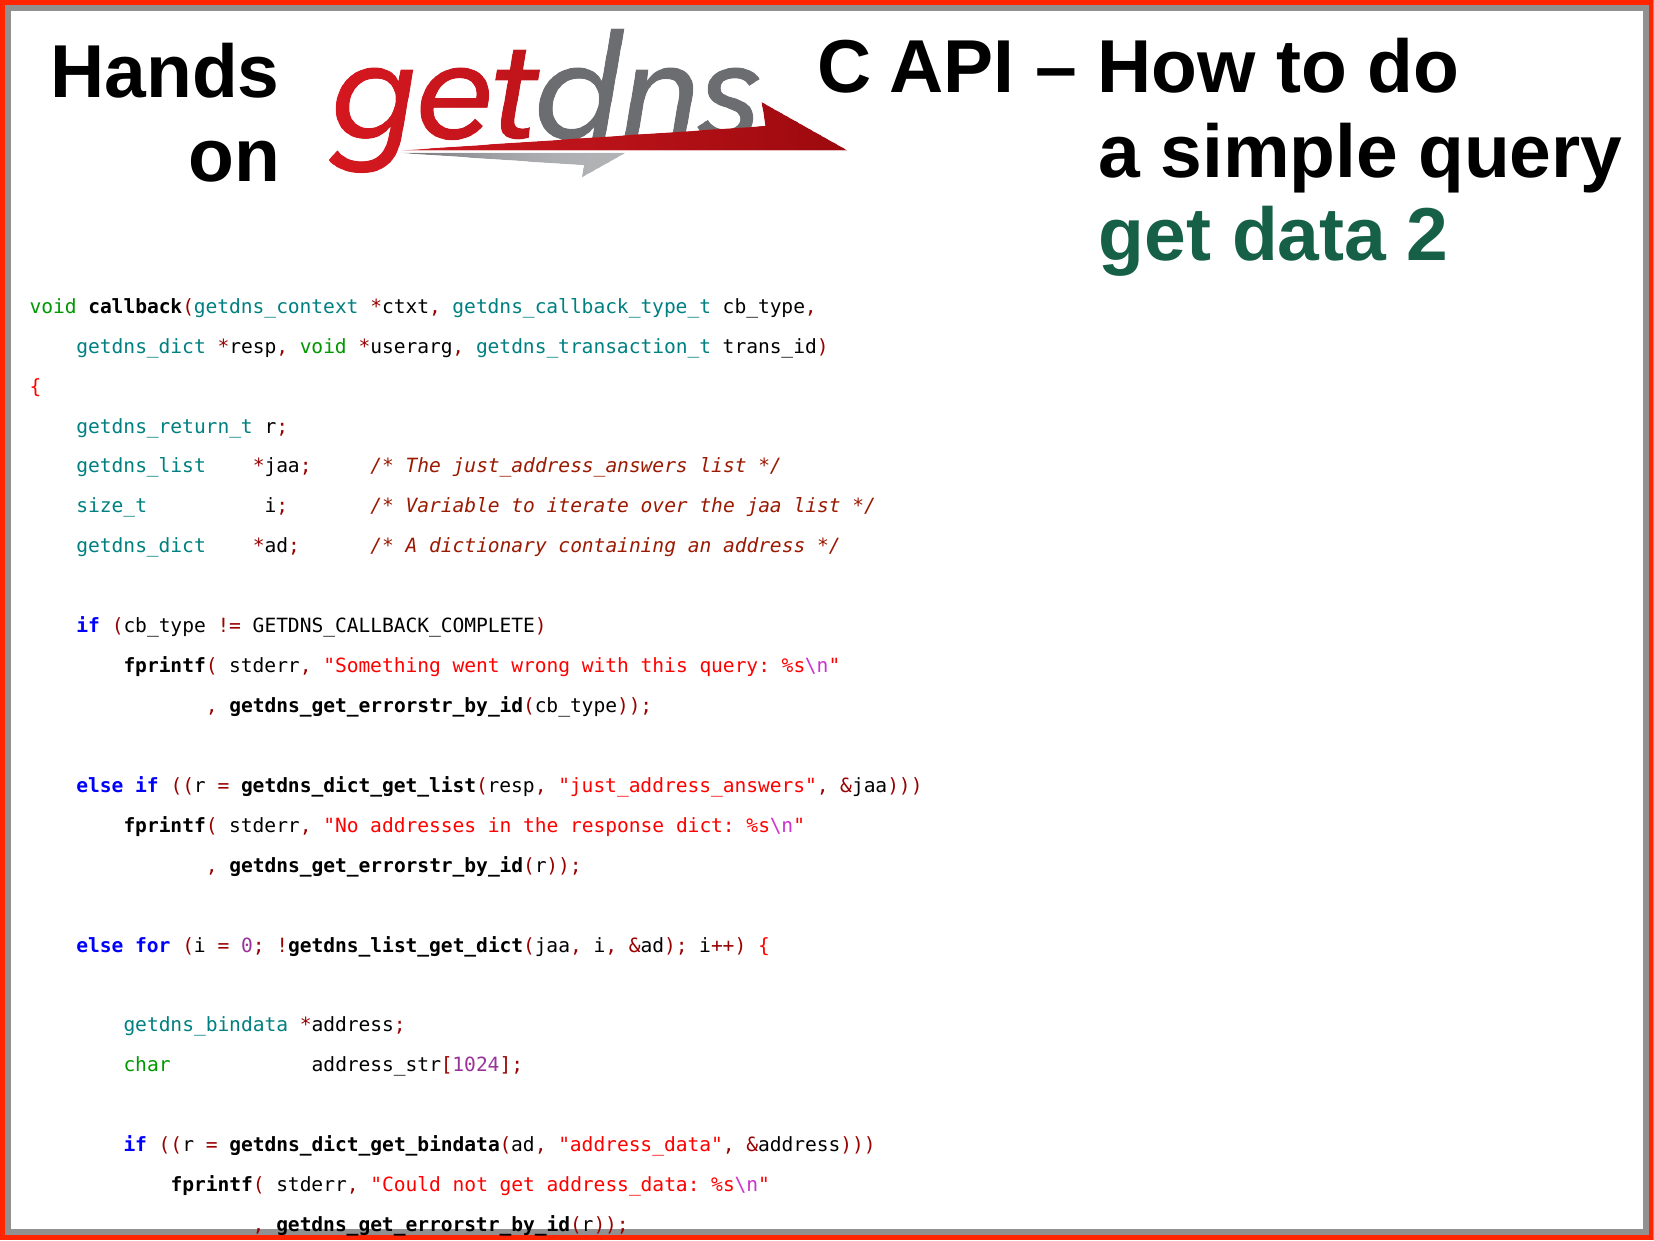

Hands on
C API – How to do
	 a simple query
get data 2
# void callback(getdns_context *ctxt, getdns_callback_type_t cb_type,
 getdns_dict *resp, void *userarg, getdns_transaction_t trans_id)
{
 getdns_return_t r;
 getdns_list *jaa; /* The just_address_answers list */
 size_t i; /* Variable to iterate over the jaa list */
 getdns_dict *ad; /* A dictionary containing an address */
 if (cb_type != GETDNS_CALLBACK_COMPLETE)
 fprintf( stderr, "Something went wrong with this query: %s\n"
 , getdns_get_errorstr_by_id(cb_type));
 else if ((r = getdns_dict_get_list(resp, "just_address_answers", &jaa)))
 fprintf( stderr, "No addresses in the response dict: %s\n"
 , getdns_get_errorstr_by_id(r));
 else for (i = 0; !getdns_list_get_dict(jaa, i, &ad); i++) {
 getdns_bindata *address;
 char address_str[1024];
 if ((r = getdns_dict_get_bindata(ad, "address_data", &address)))
 fprintf( stderr, "Could not get address_data: %s\n"
 , getdns_get_errorstr_by_id(r));